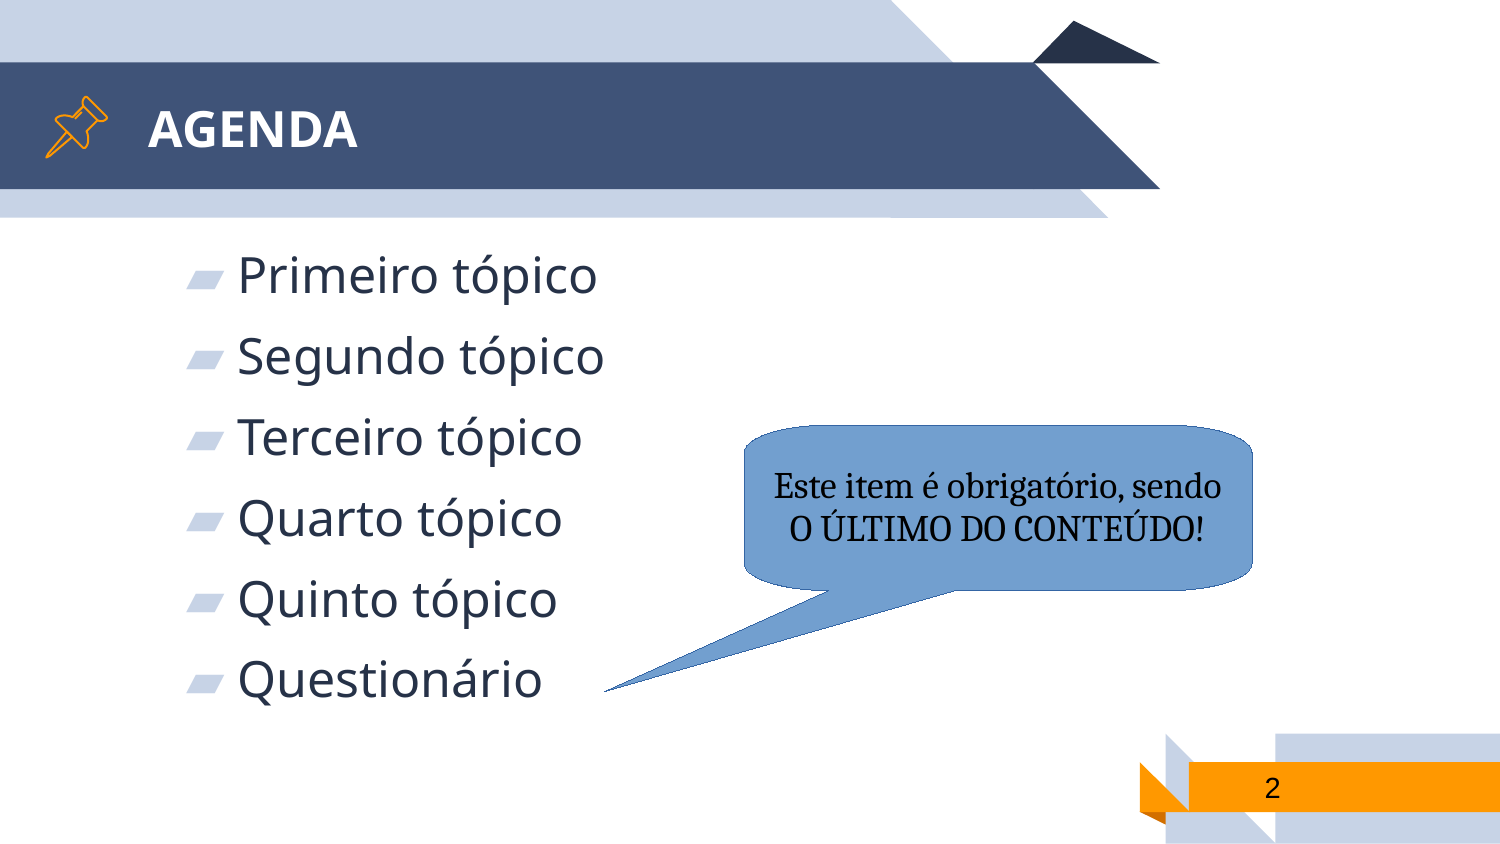

# AGENDA
 Primeiro tópico
 Segundo tópico
 Terceiro tópico
 Quarto tópico
 Quinto tópico
 Questionário
Este item é obrigatório, sendo
O ÚLTIMO DO CONTEÚDO!